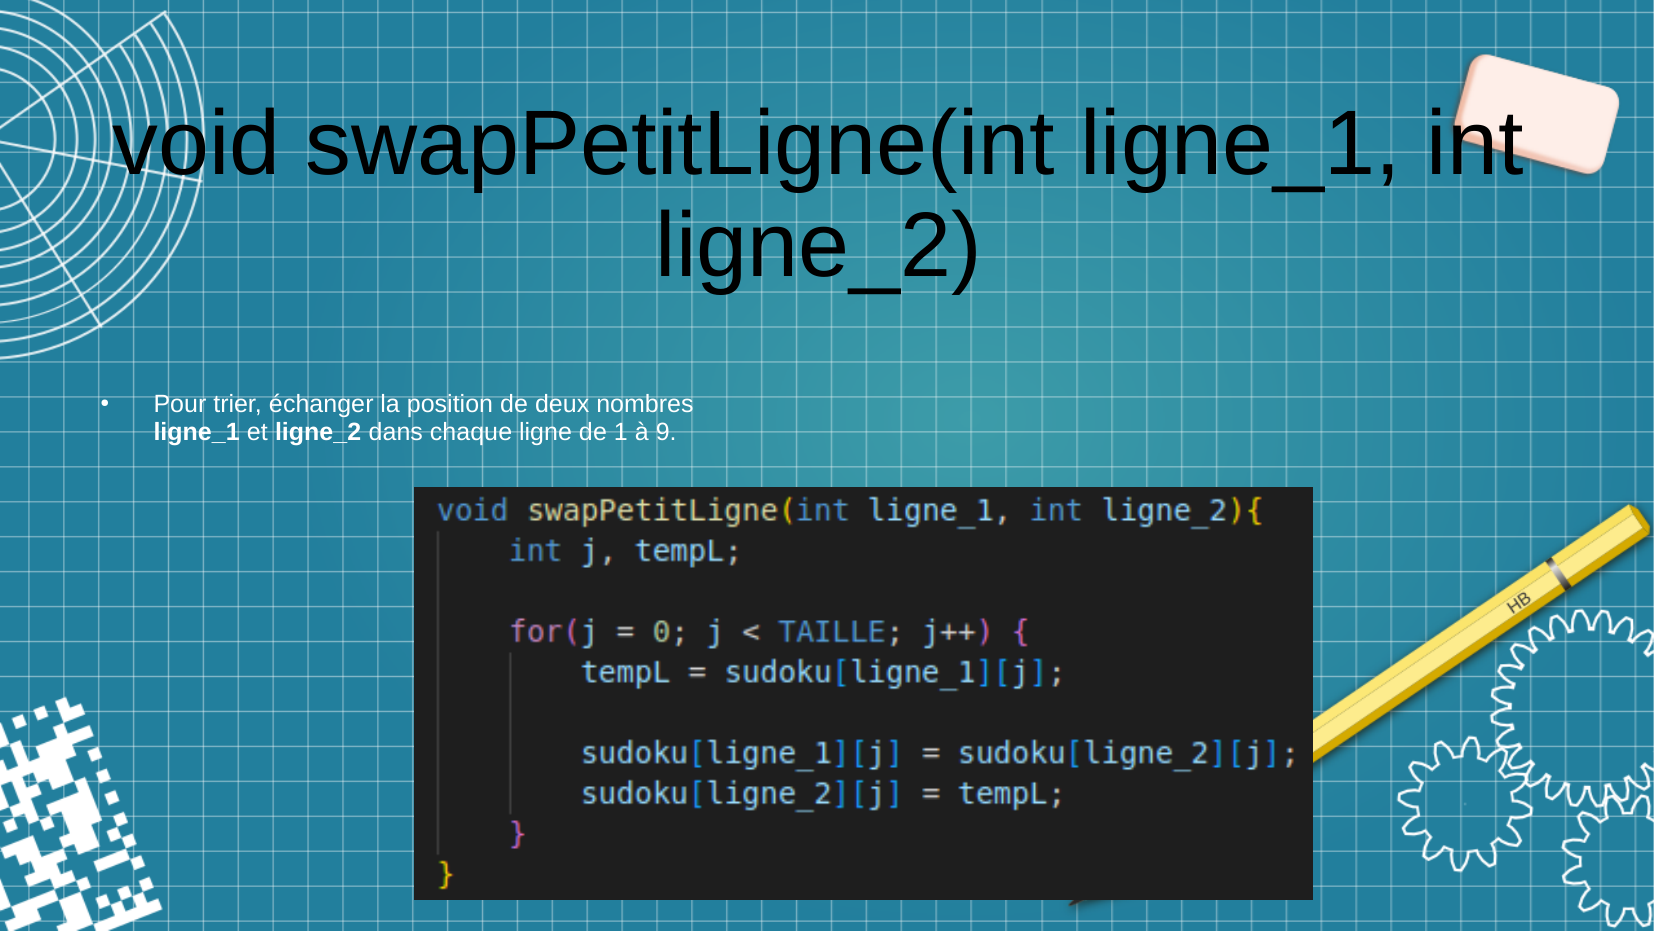

# void swapPetitLigne(int ligne_1, int ligne_2)
Pour trier, échanger la position de deux nombres ligne_1 et ligne_2 dans chaque ligne de 1 à 9.